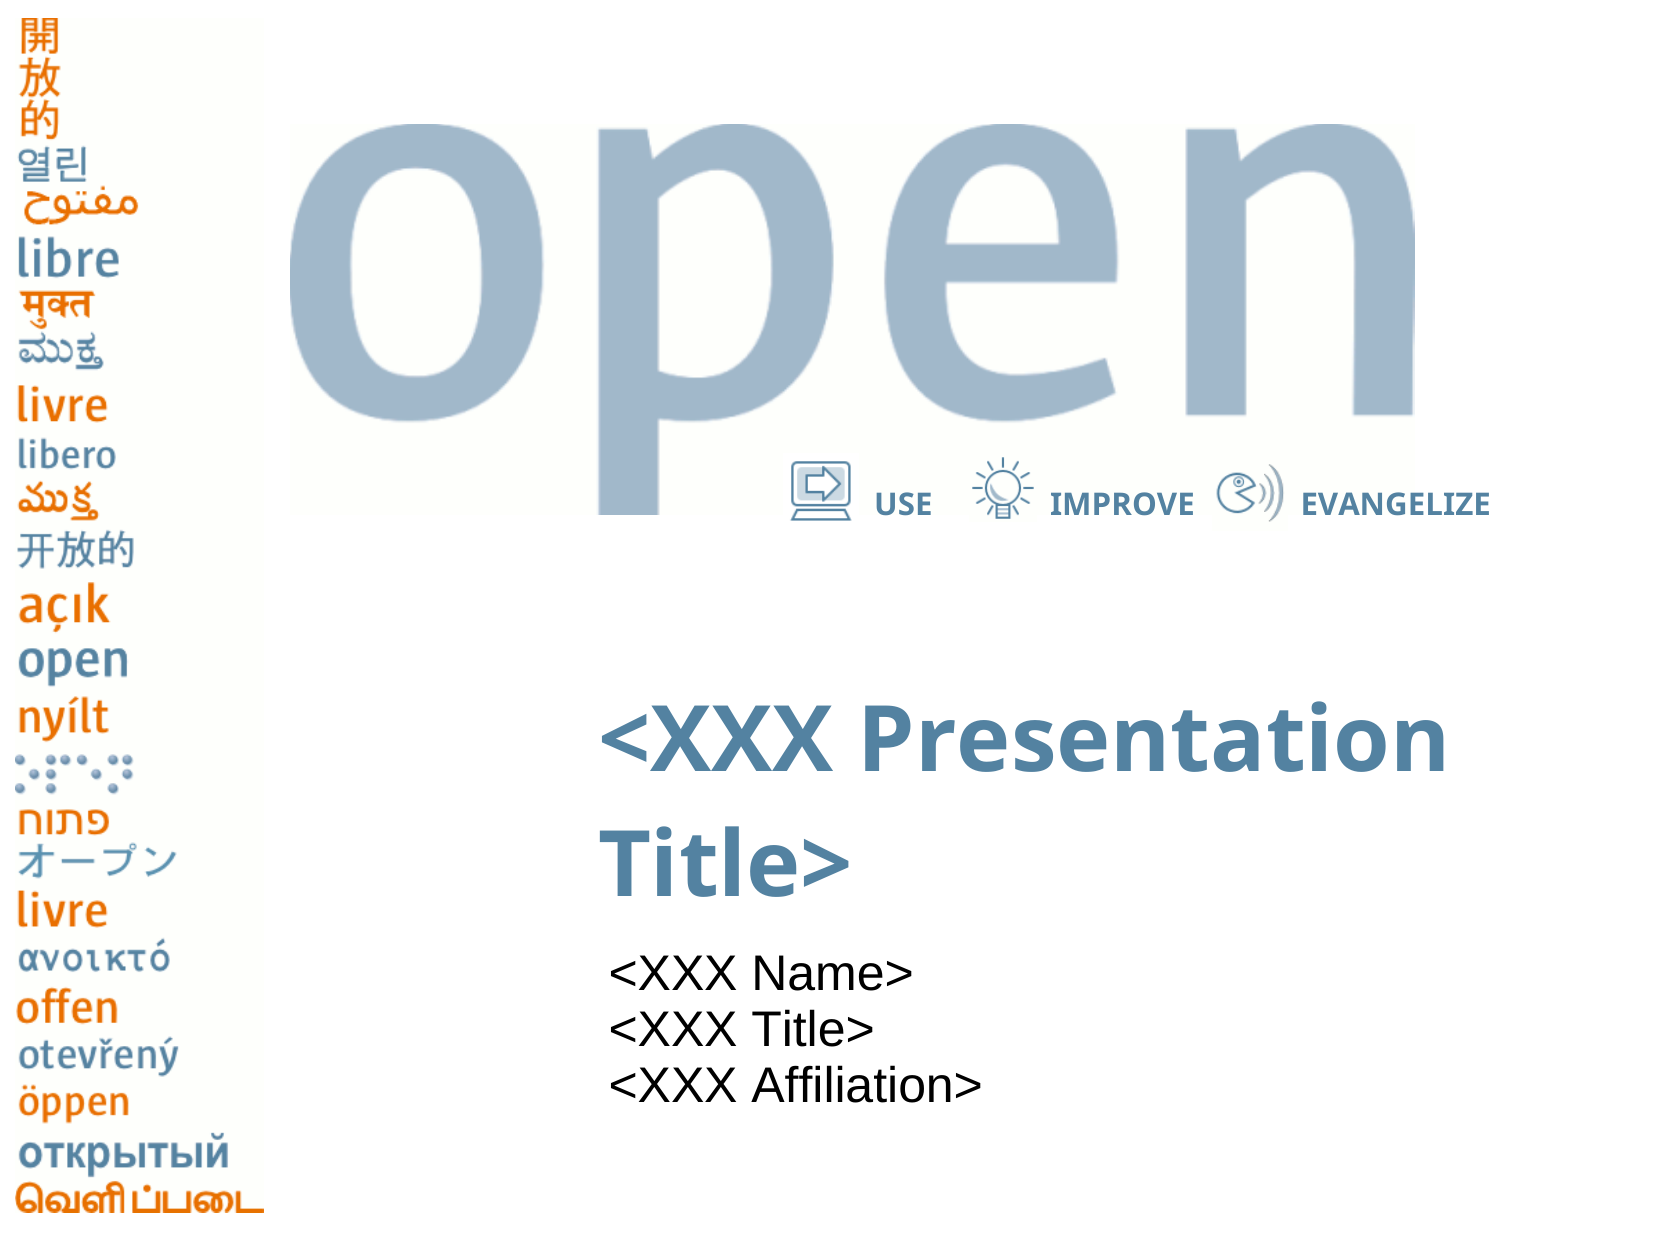

# <XXX Presentation Title>
<XXX Name>
<XXX Title>
<XXX Affiliation>